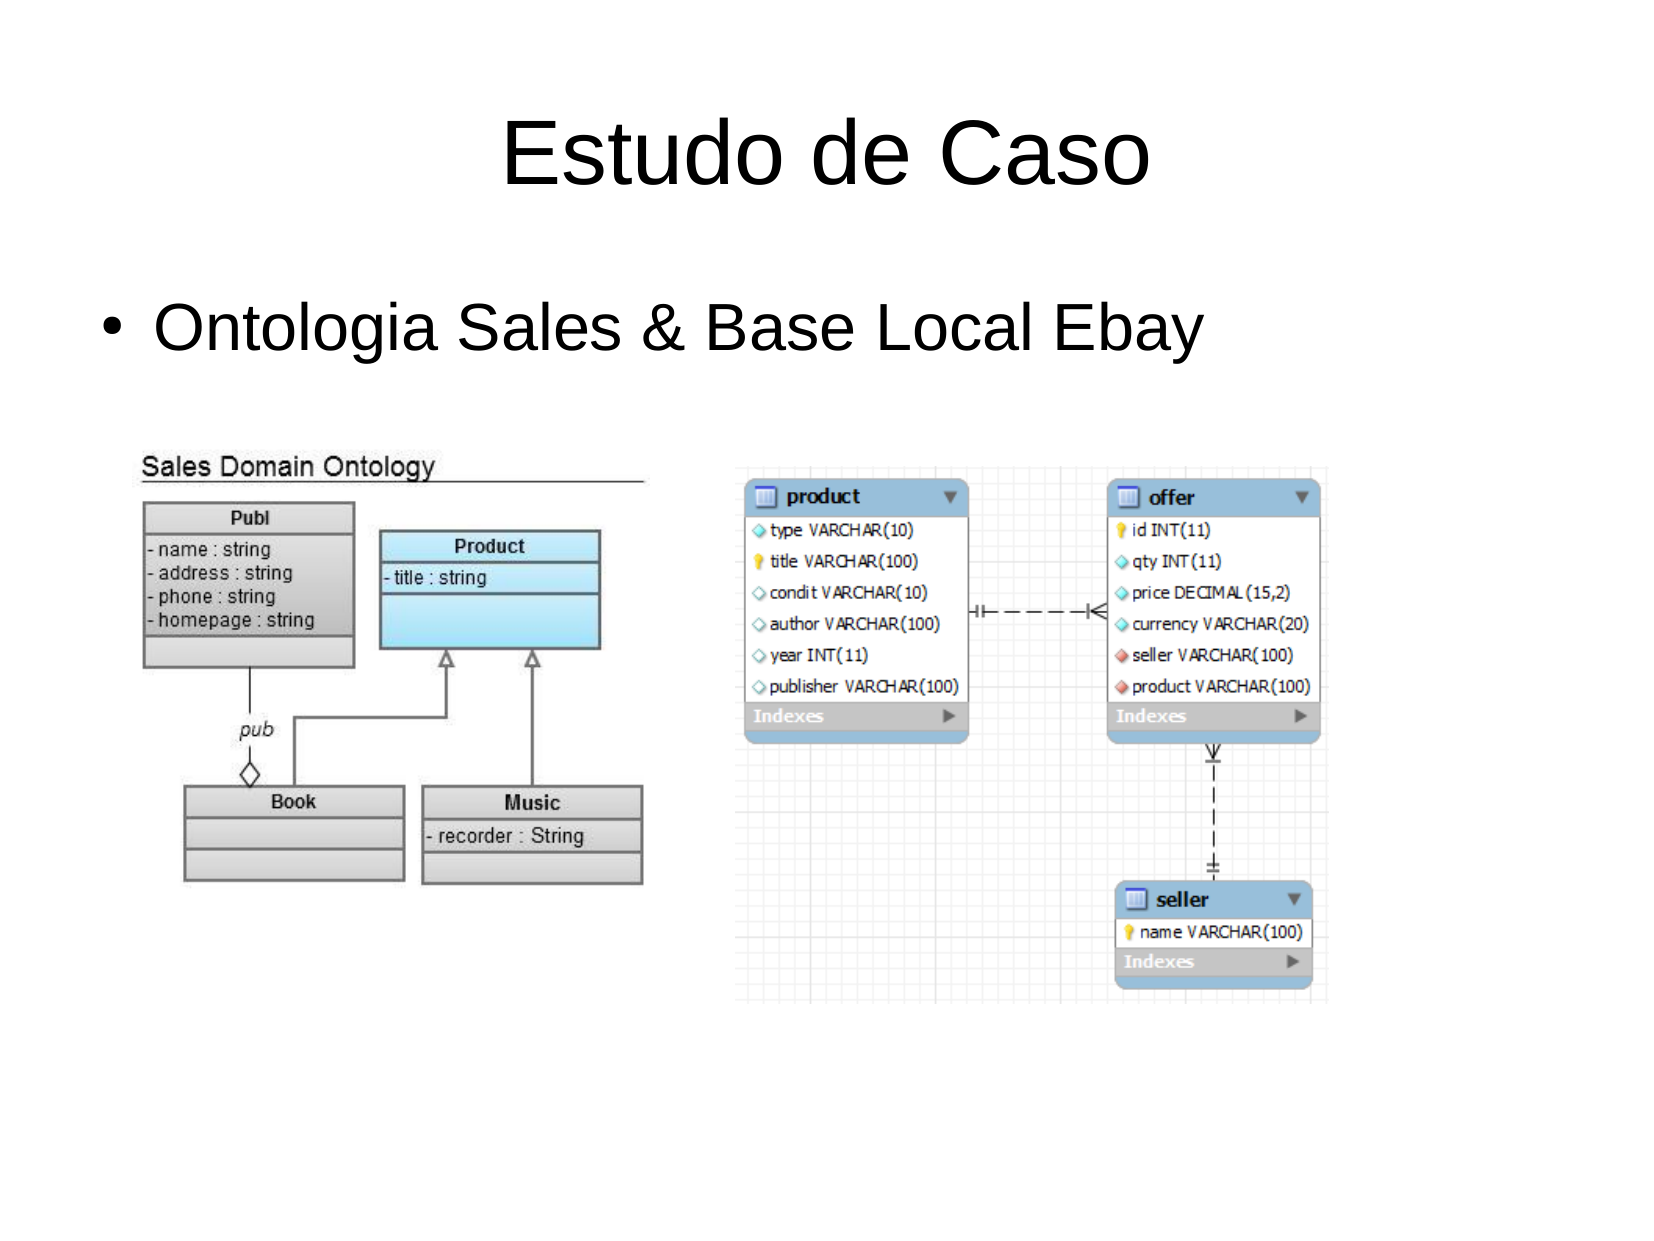

# Estudo de Caso
Ontologia Sales & Base Local Ebay